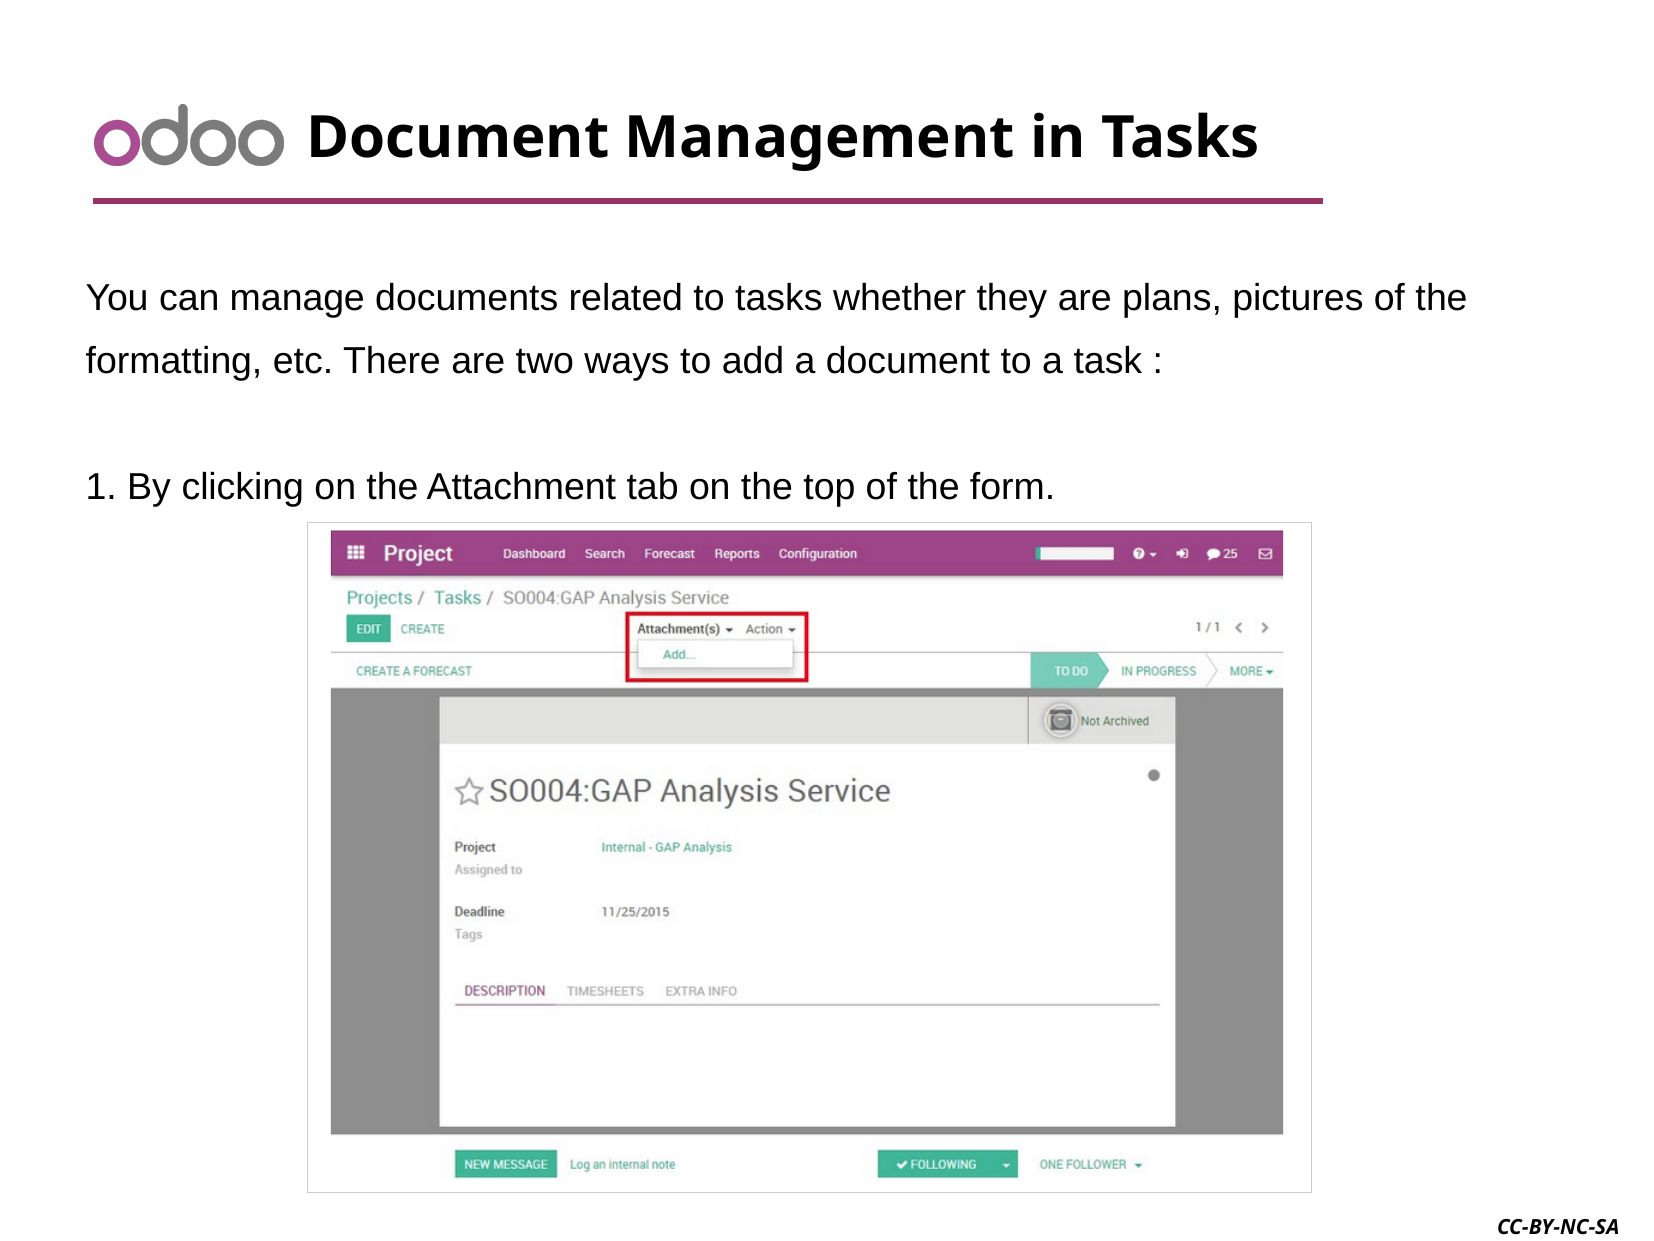

# Document Management in Tasks
You can manage documents related to tasks whether they are plans, pictures of the formatting, etc. There are two ways to add a document to a task :
1. By clicking on the Attachment tab on the top of the form.
CC-BY-NC-SA